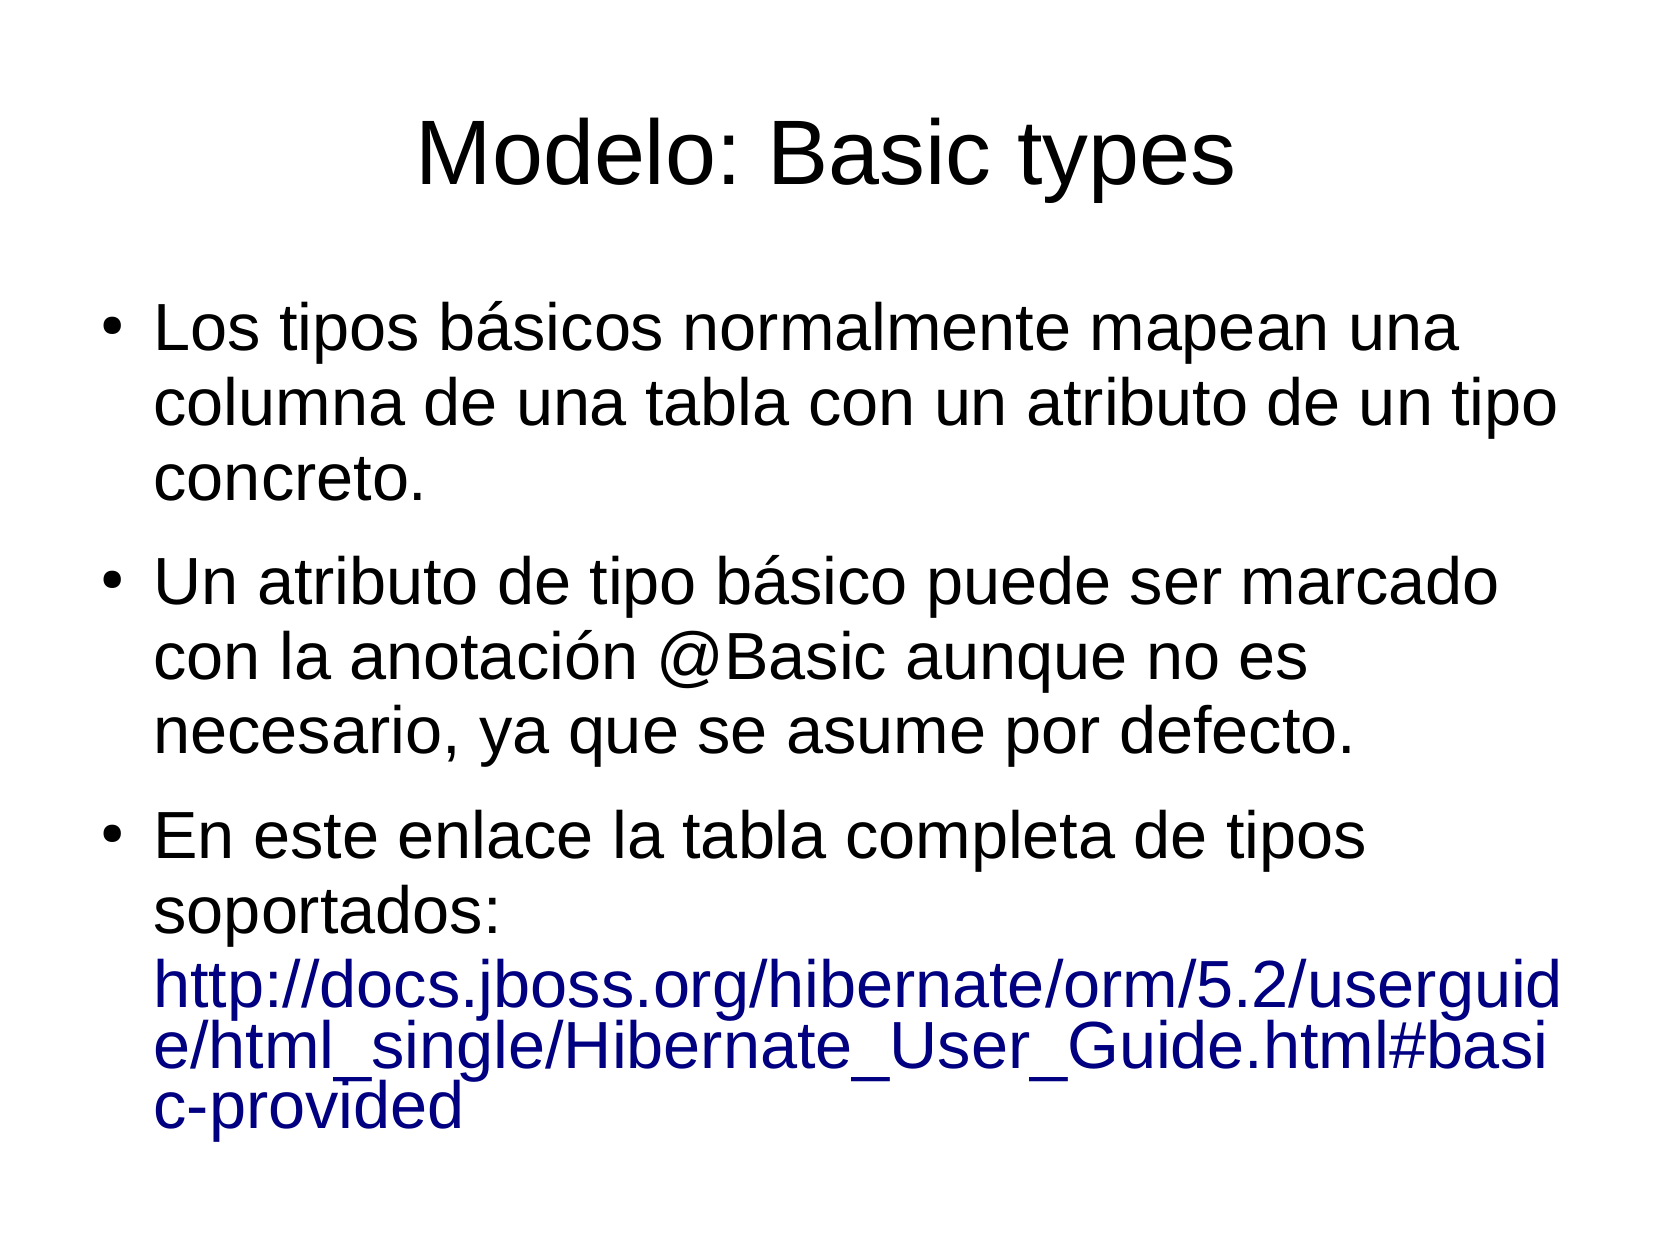

# Modelo: Basic types
Los tipos básicos normalmente mapean una columna de una tabla con un atributo de un tipo concreto.
Un atributo de tipo básico puede ser marcado con la anotación @Basic aunque no es necesario, ya que se asume por defecto.
En este enlace la tabla completa de tipos soportados: http://docs.jboss.org/hibernate/orm/5.2/userguide/html_single/Hibernate_User_Guide.html#basic-provided